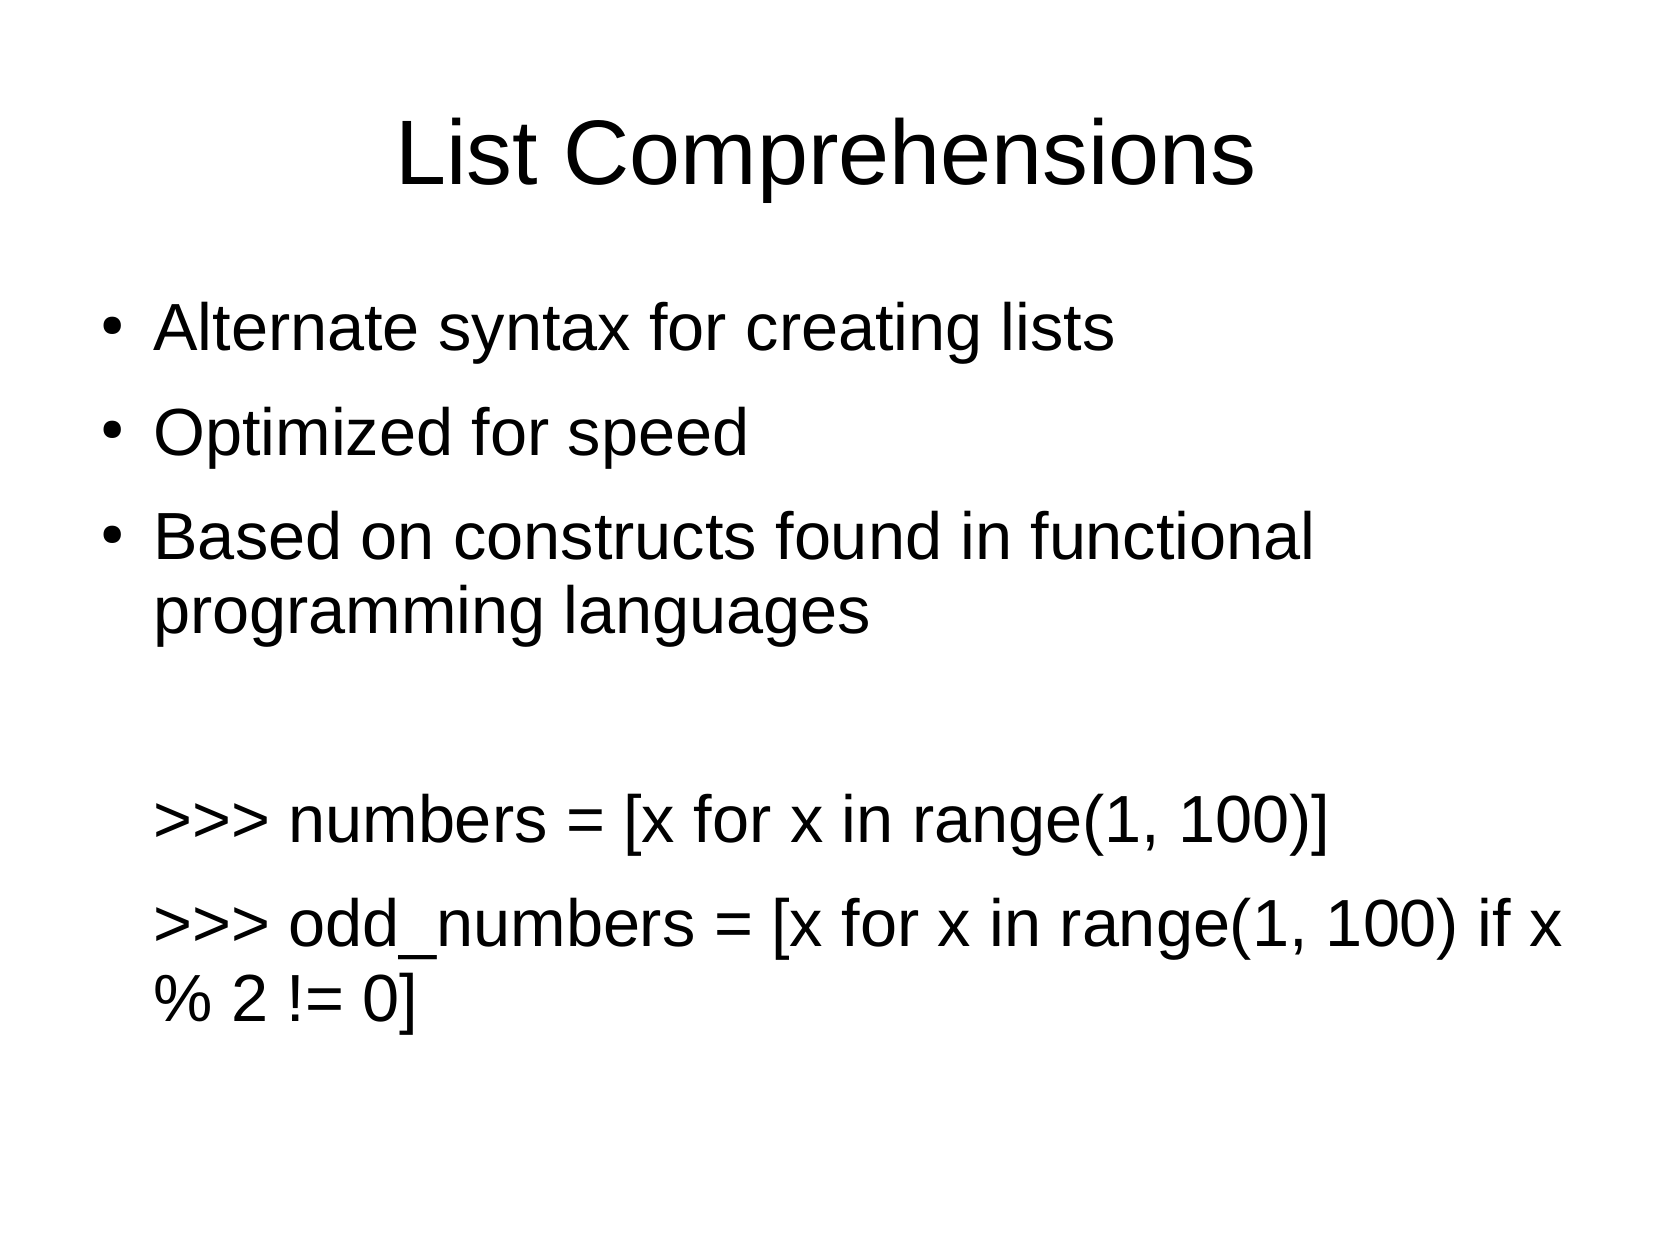

# List Comprehensions
Alternate syntax for creating lists
Optimized for speed
Based on constructs found in functional programming languages
>>> numbers = [x for x in range(1, 100)]
>>> odd_numbers = [x for x in range(1, 100) if x % 2 != 0]